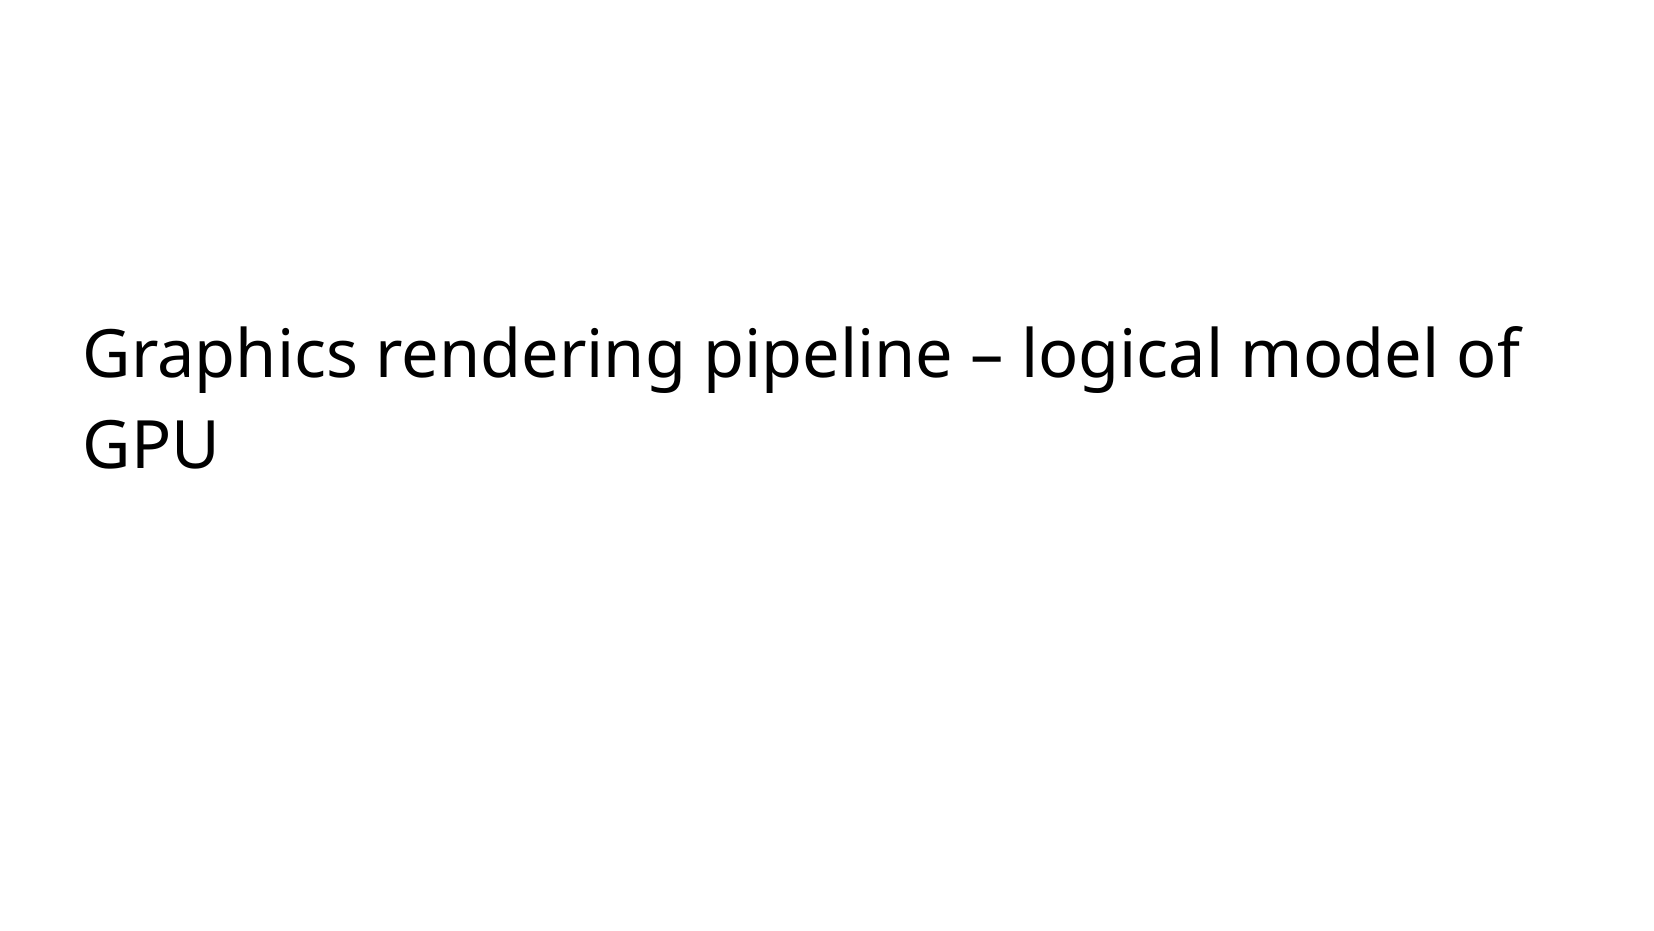

# Graphics rendering pipeline – logical model of GPU